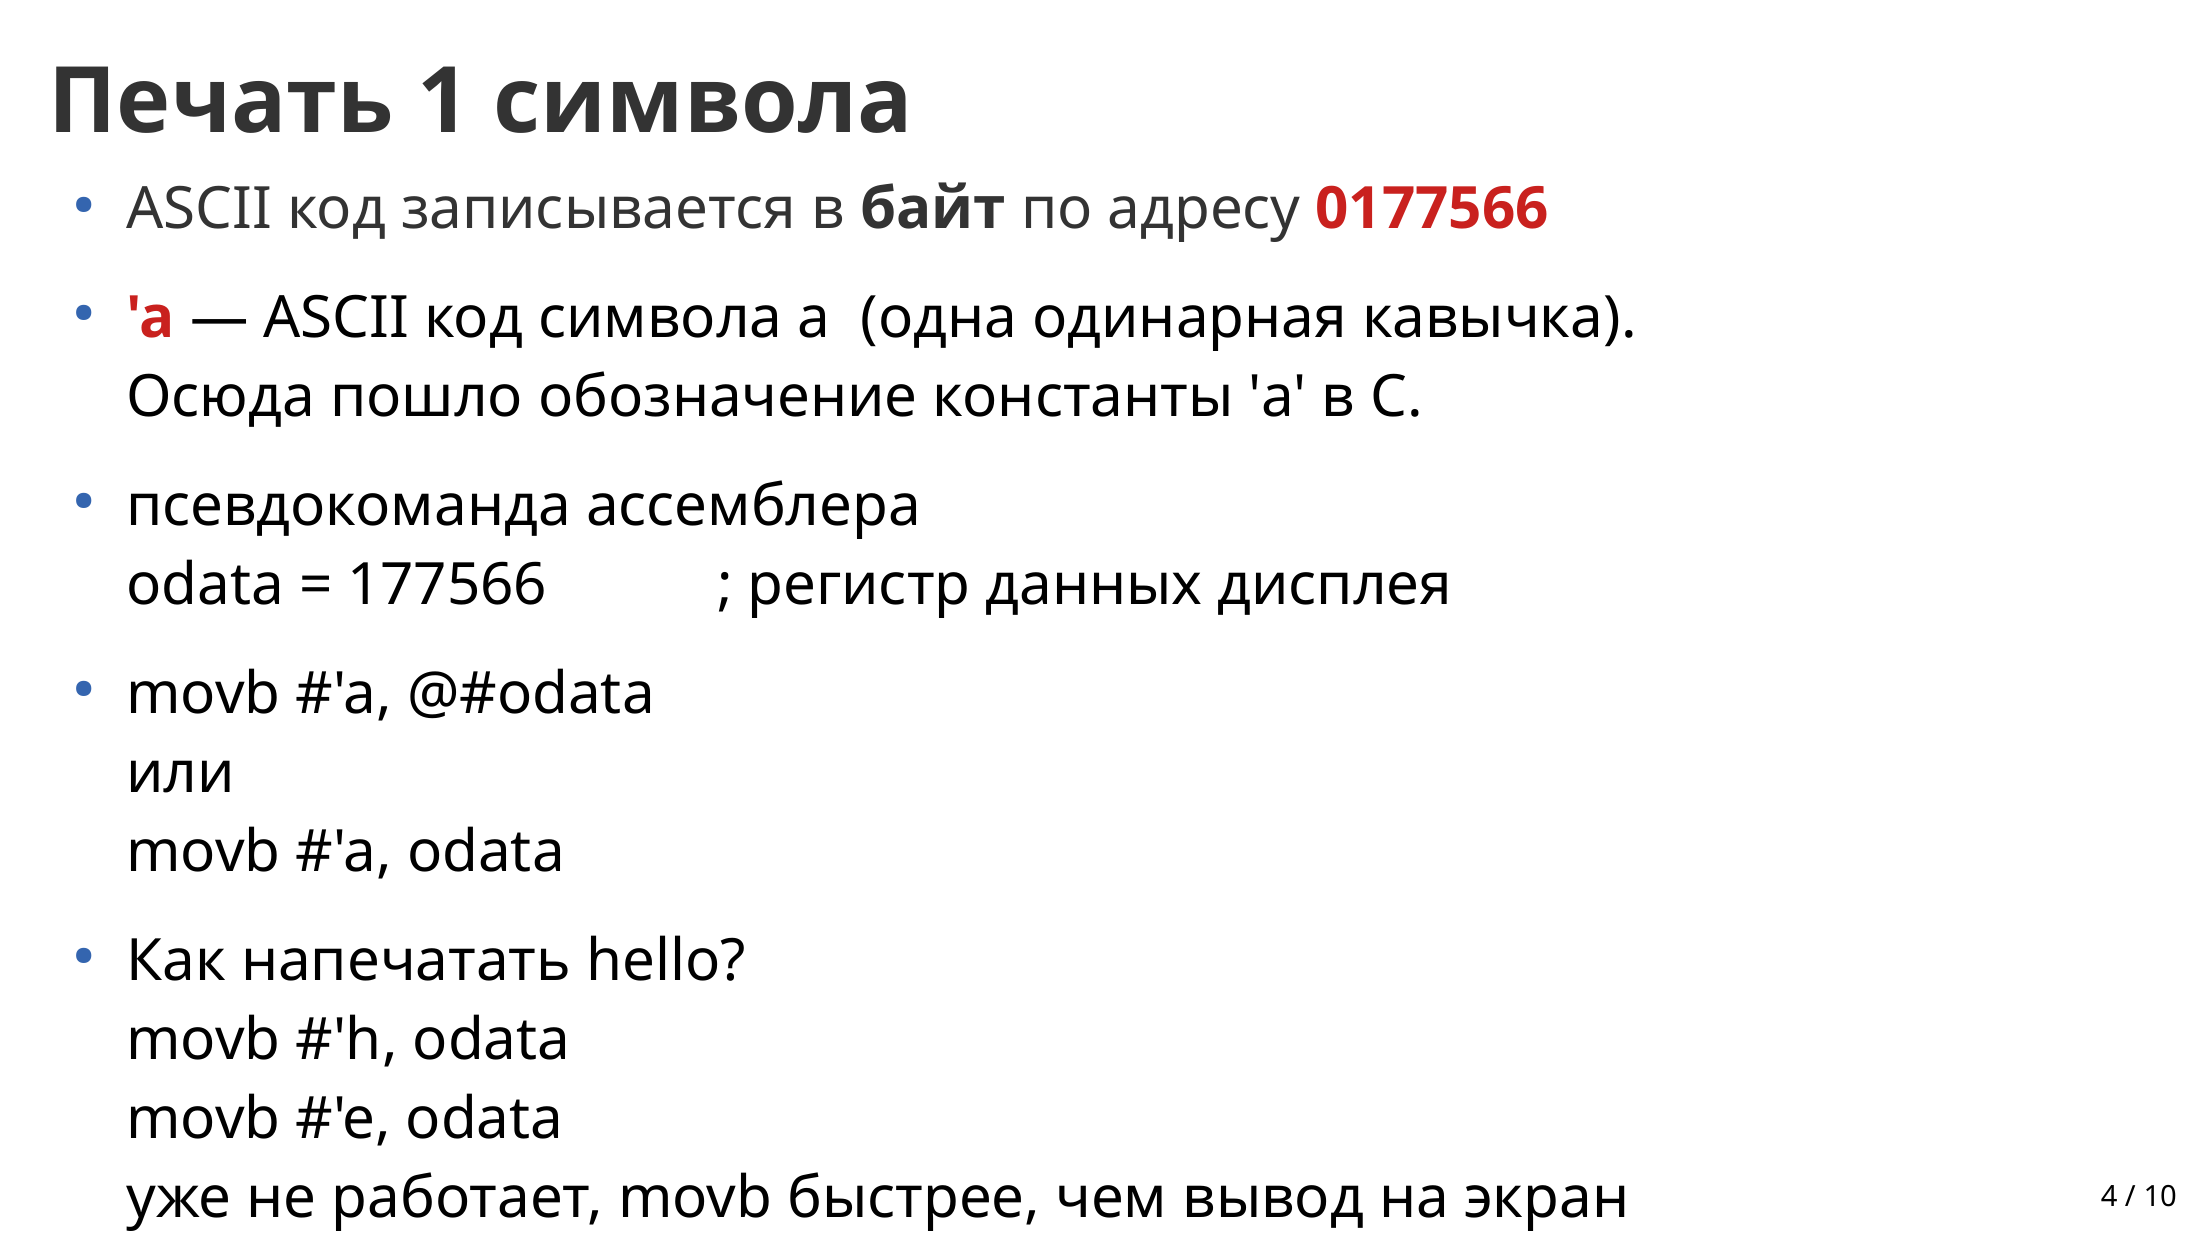

# Печать 1 символа
ASCII код записывается в байт по адресу 0177566
'a — ASCII код символа а (одна одинарная кавычка).
Осюда пошло обозначение константы 'a' в С.
псевдокоманда ассемблера
odata = 177566			; регистр данных дисплея
movb #'a, @#odata
или
movb #'a, odata
Как напечатать hello?
movb #'h, odata
movb #'e, odata
уже не работает, movb быстрее, чем вывод на экран
4